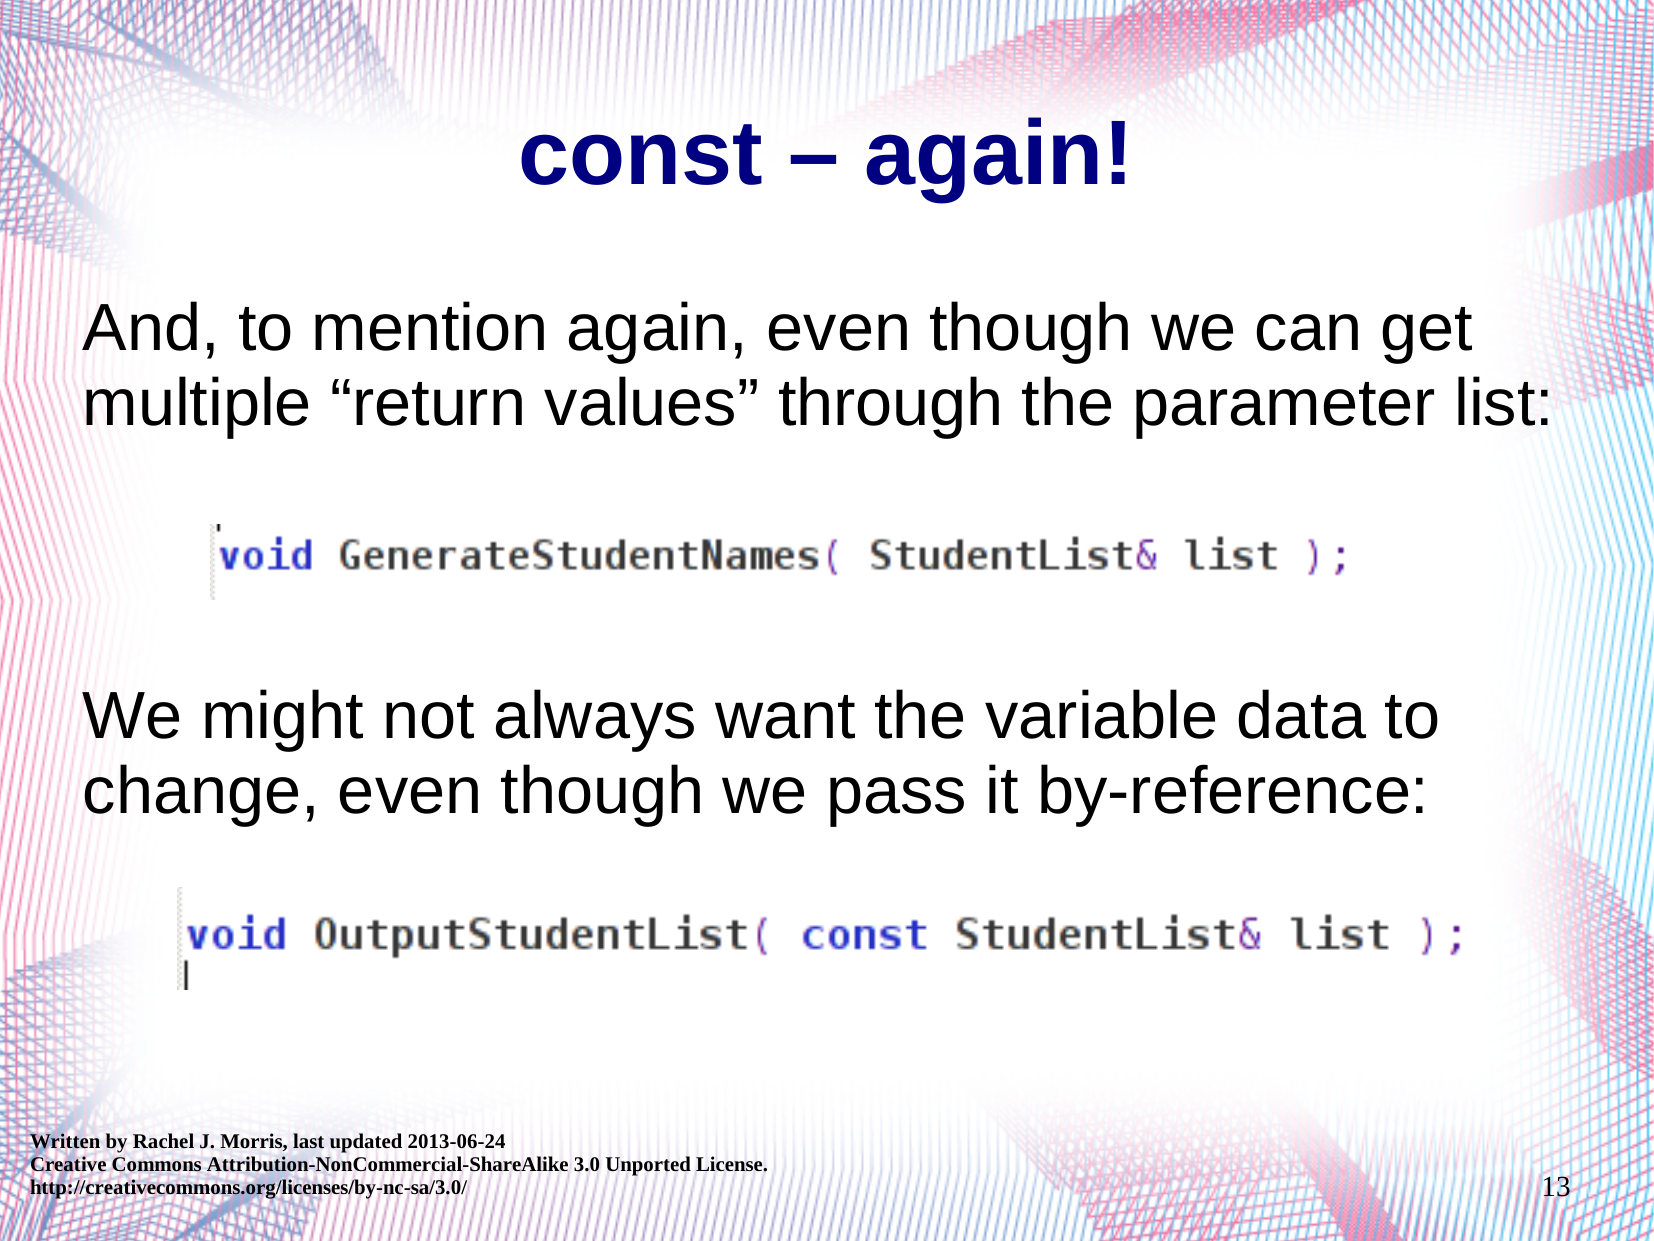

# const – again!
And, to mention again, even though we can get multiple “return values” through the parameter list:
We might not always want the variable data to change, even though we pass it by-reference:
13